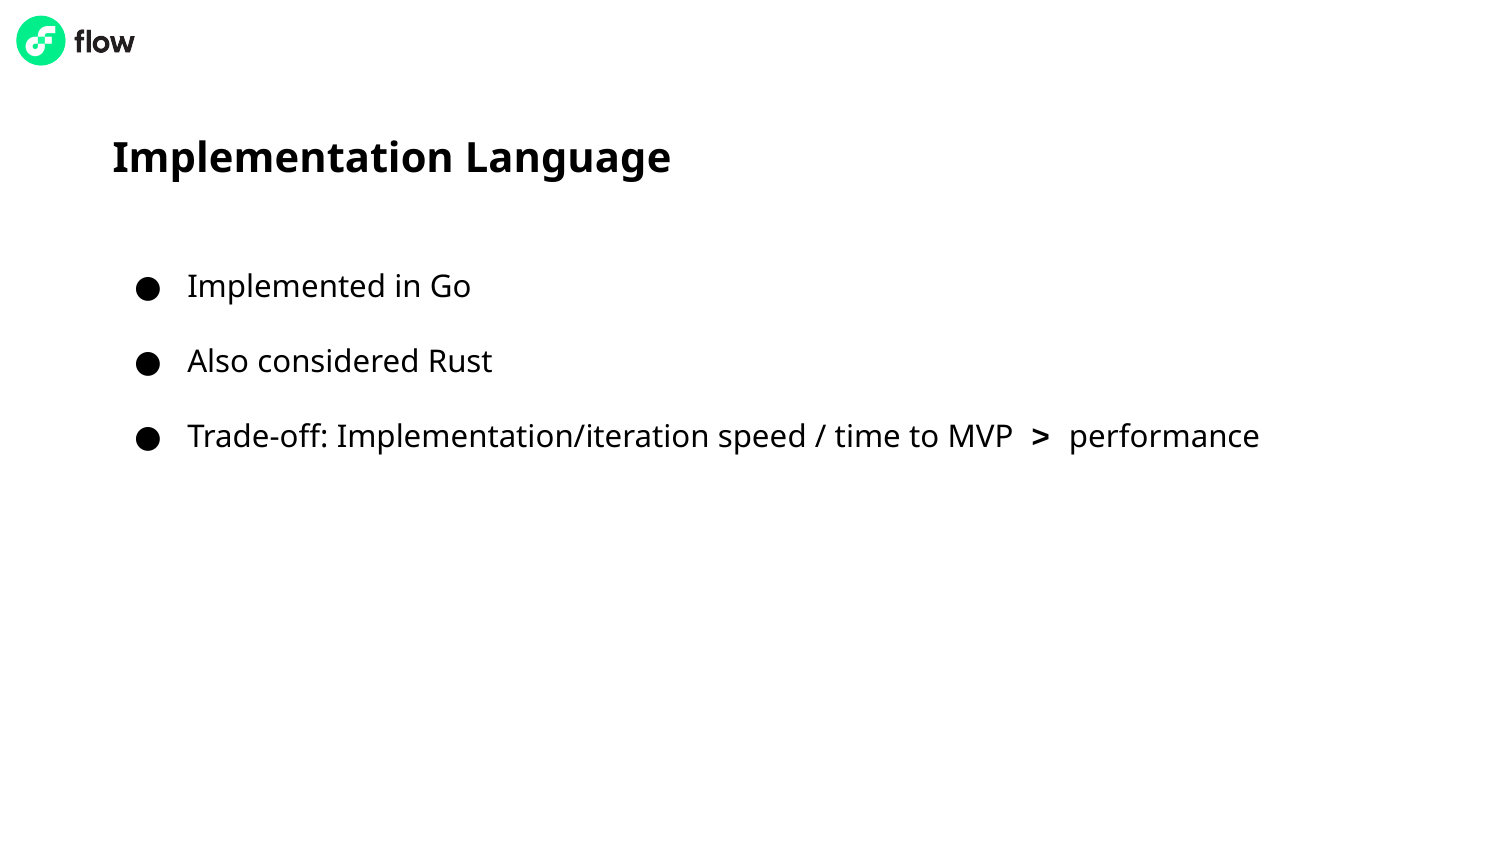

Implementation Language
Implemented in Go
Also considered Rust
Trade-off: Implementation/iteration speed / time to MVP > performance